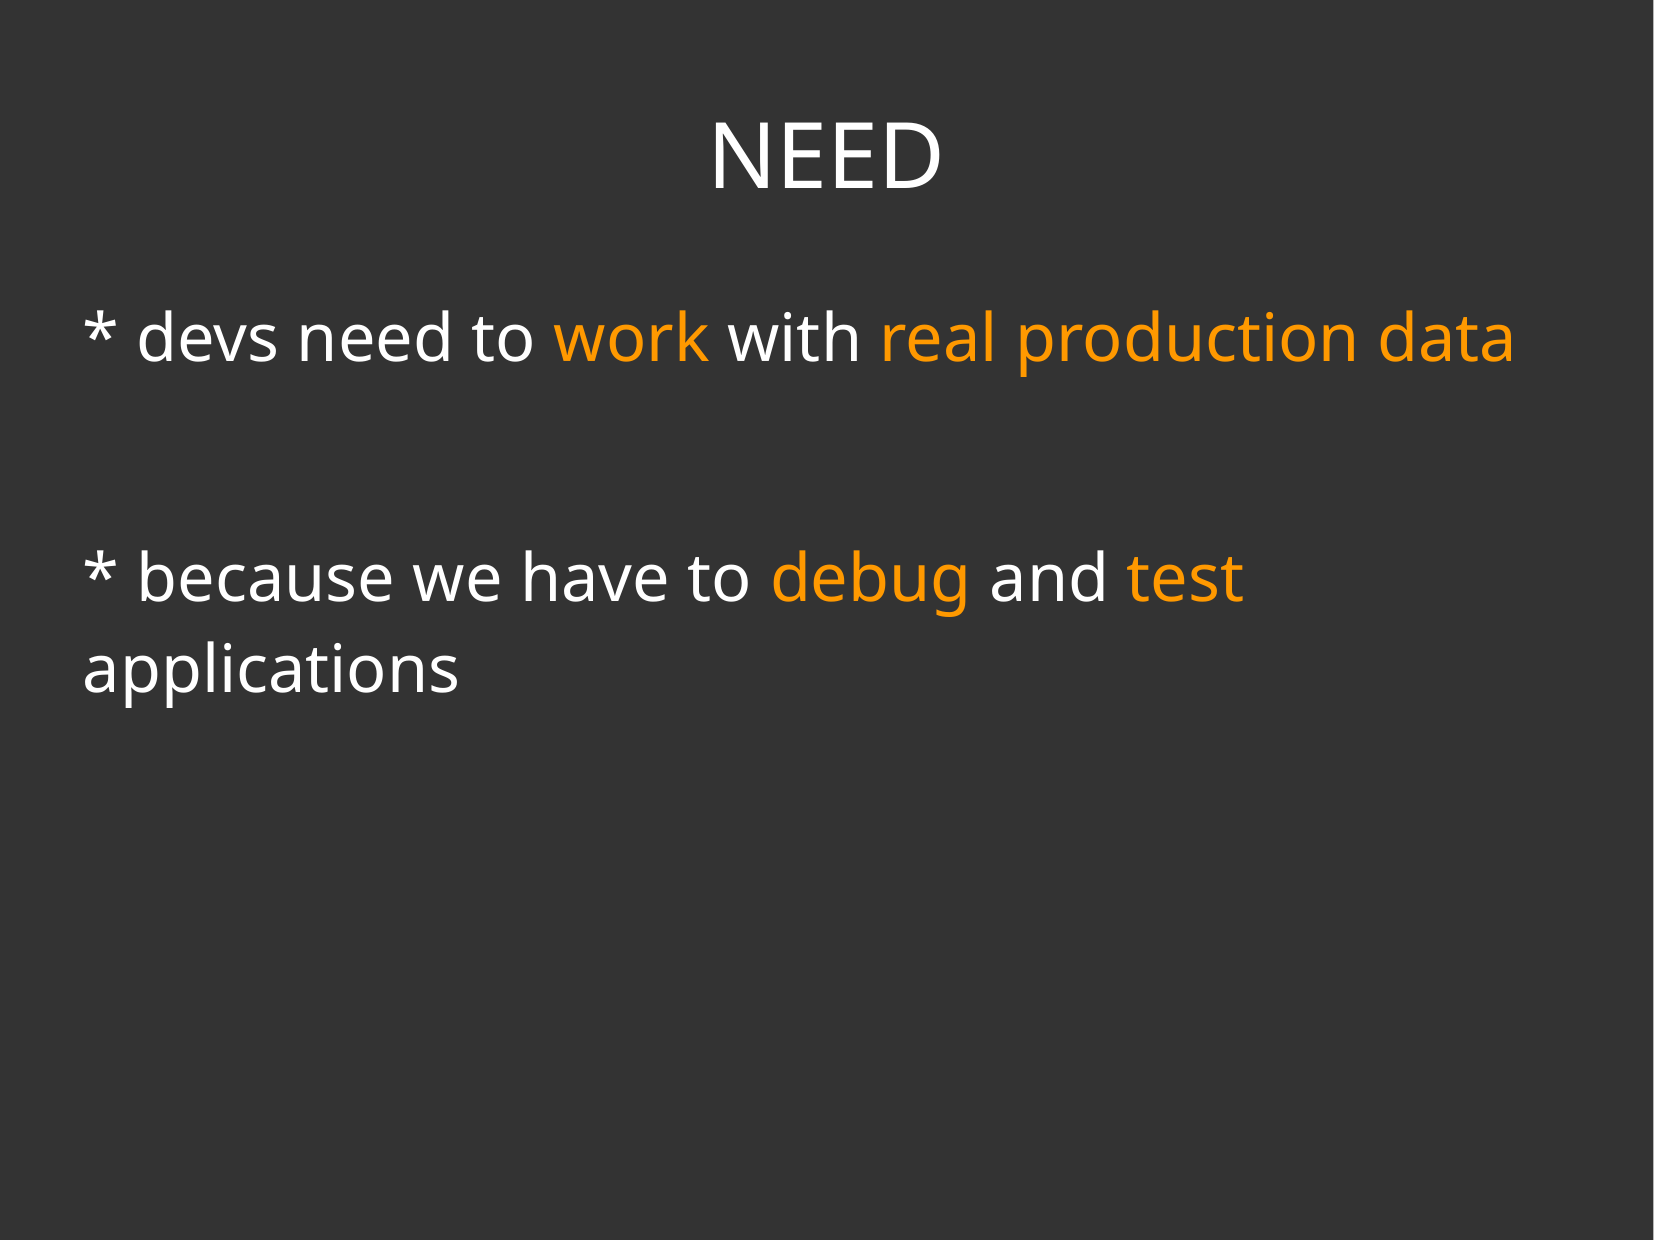

# NEED
* devs need to work with real production data
* because we have to debug and test applications